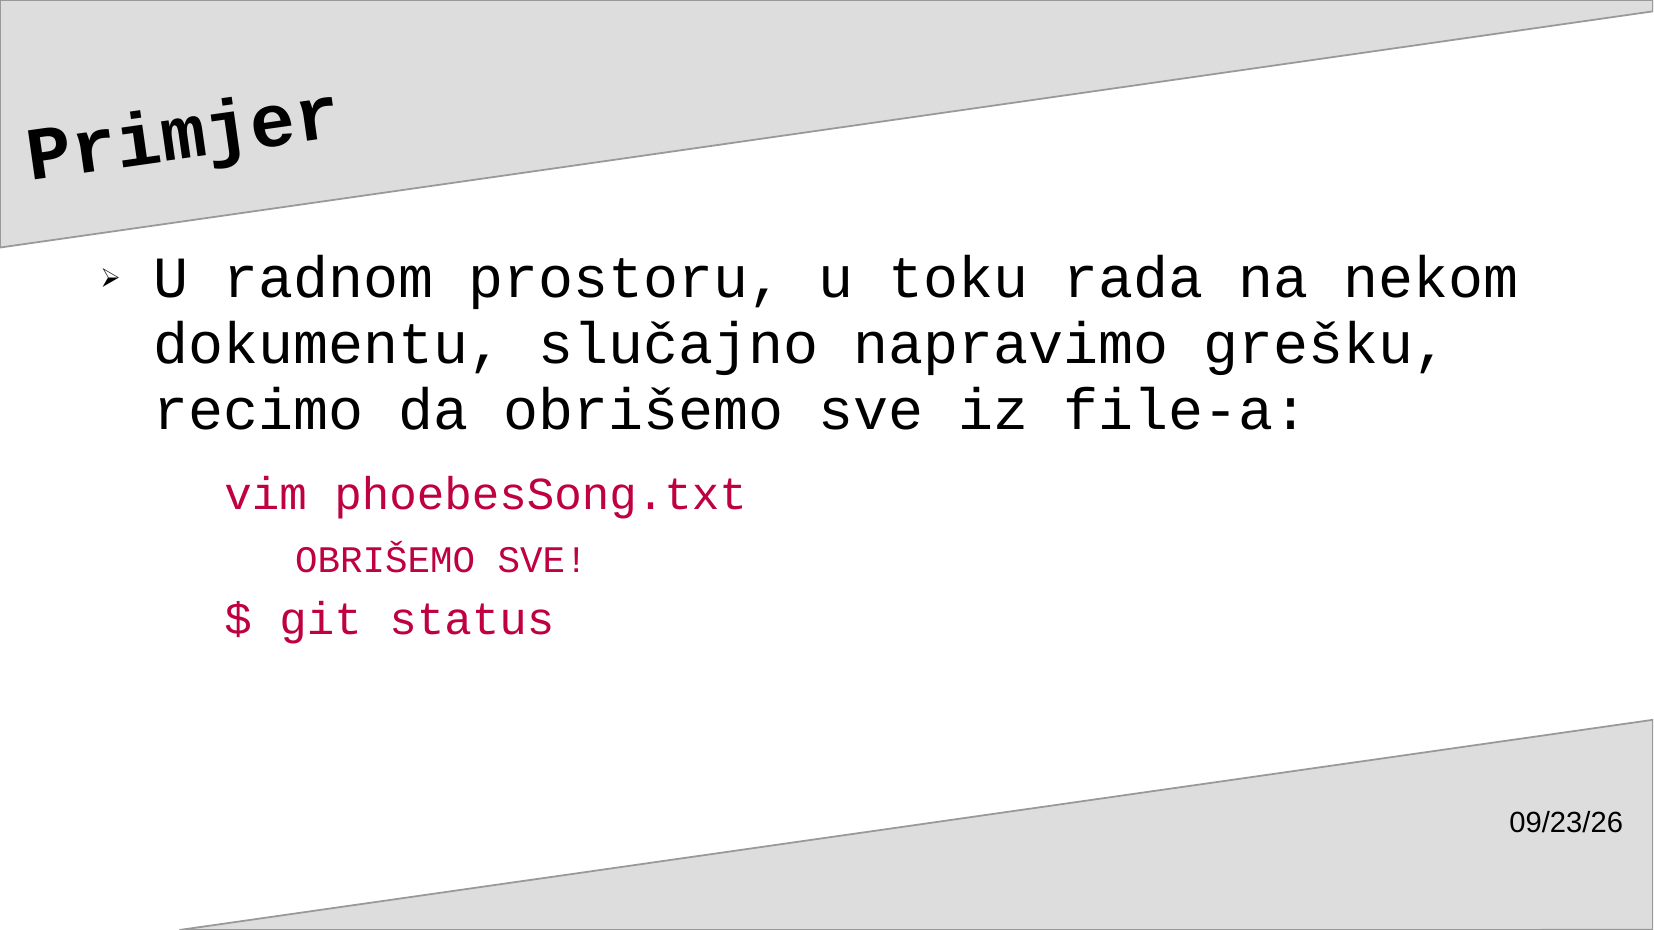

# Primjer
U radnom prostoru, u toku rada na nekom dokumentu, slučajno napravimo grešku, recimo da obrišemo sve iz file-a:
vim phoebesSong.txt
OBRIŠEMO SVE!
$ git status
63